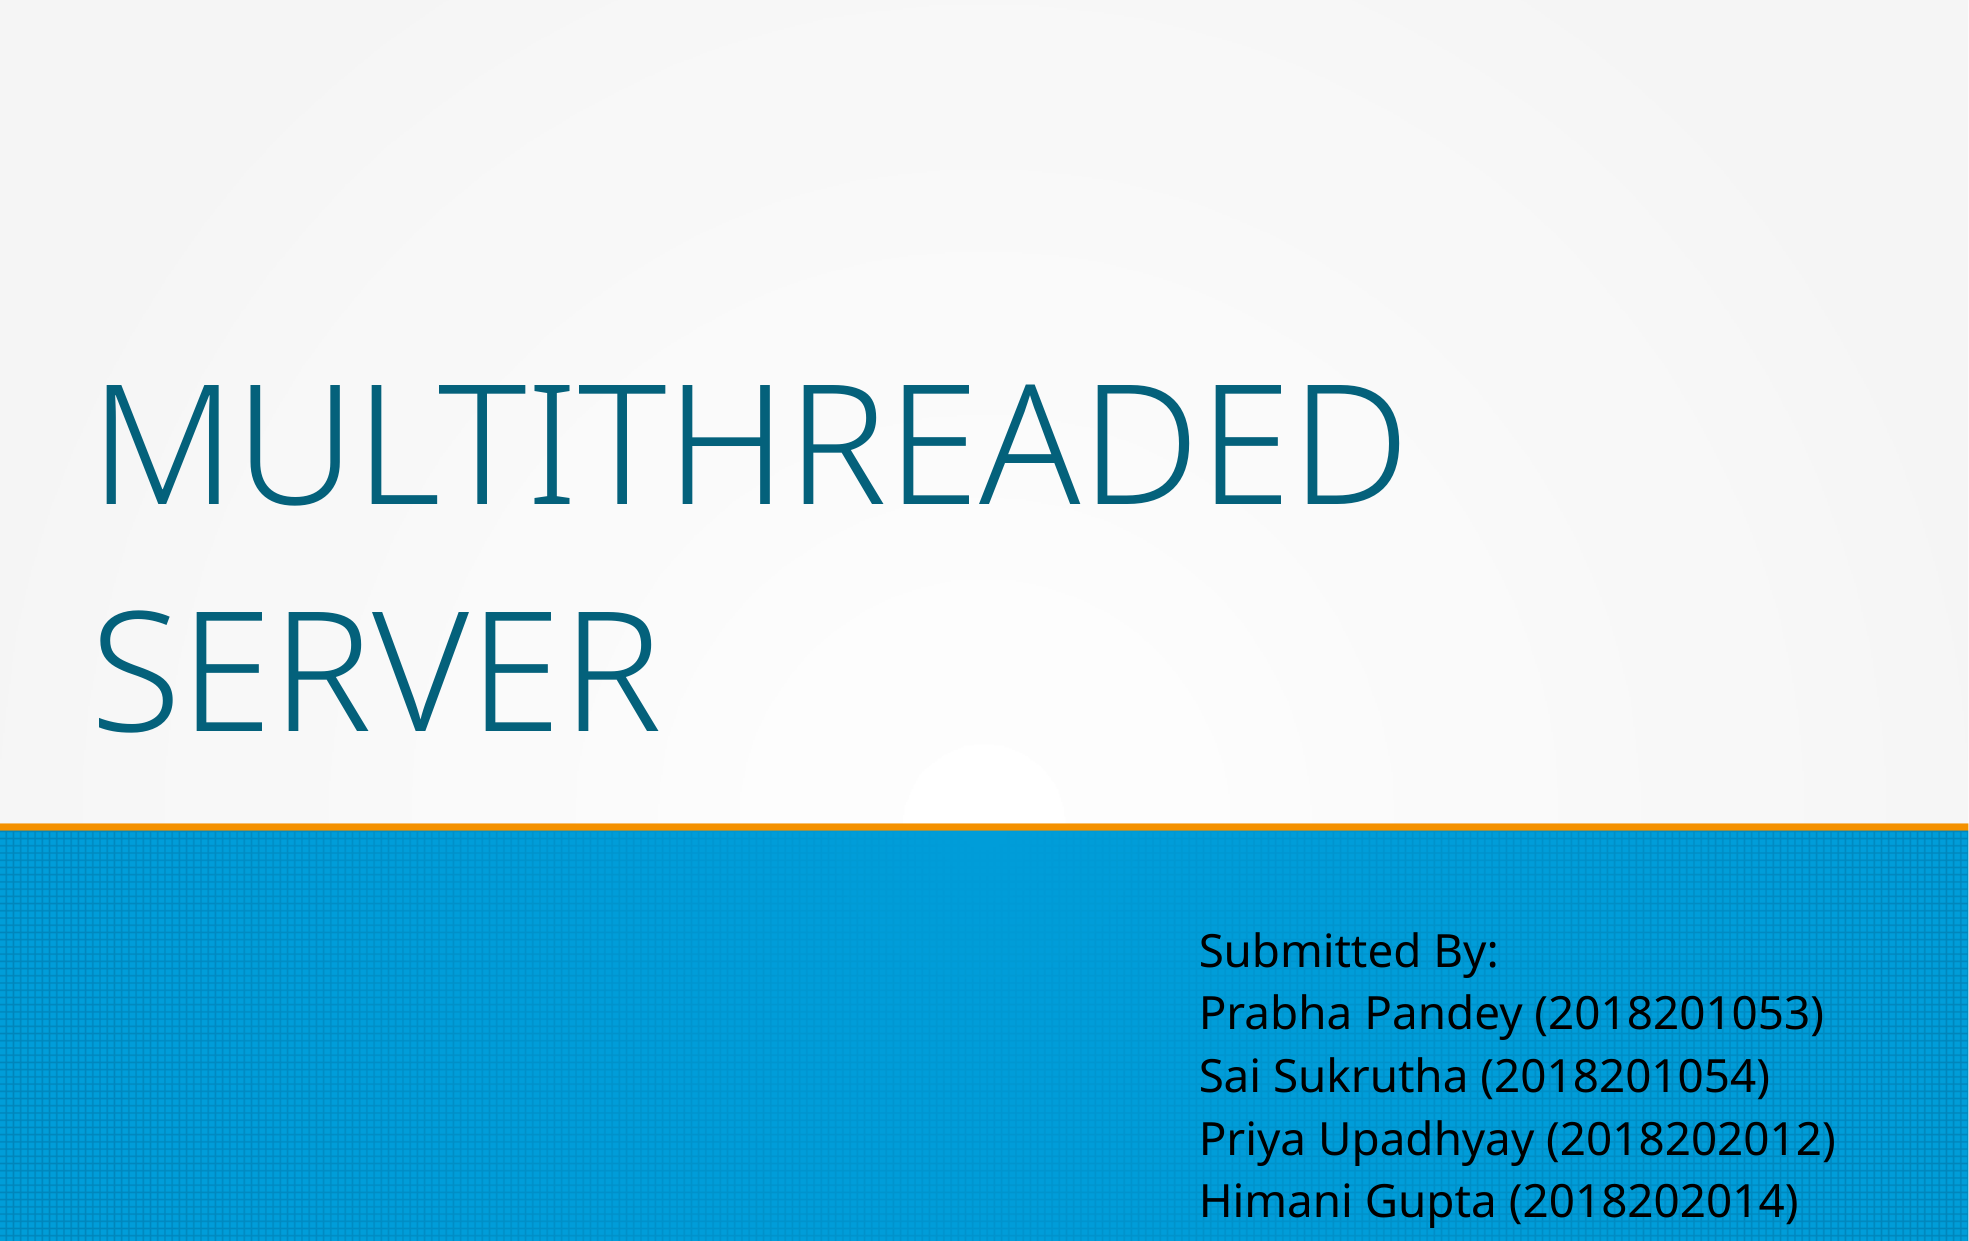

# MULTITHREADED SERVER
Submitted By:
Prabha Pandey (2018201053)
Sai Sukrutha (2018201054)
Priya Upadhyay (2018202012)
Himani Gupta (2018202014)